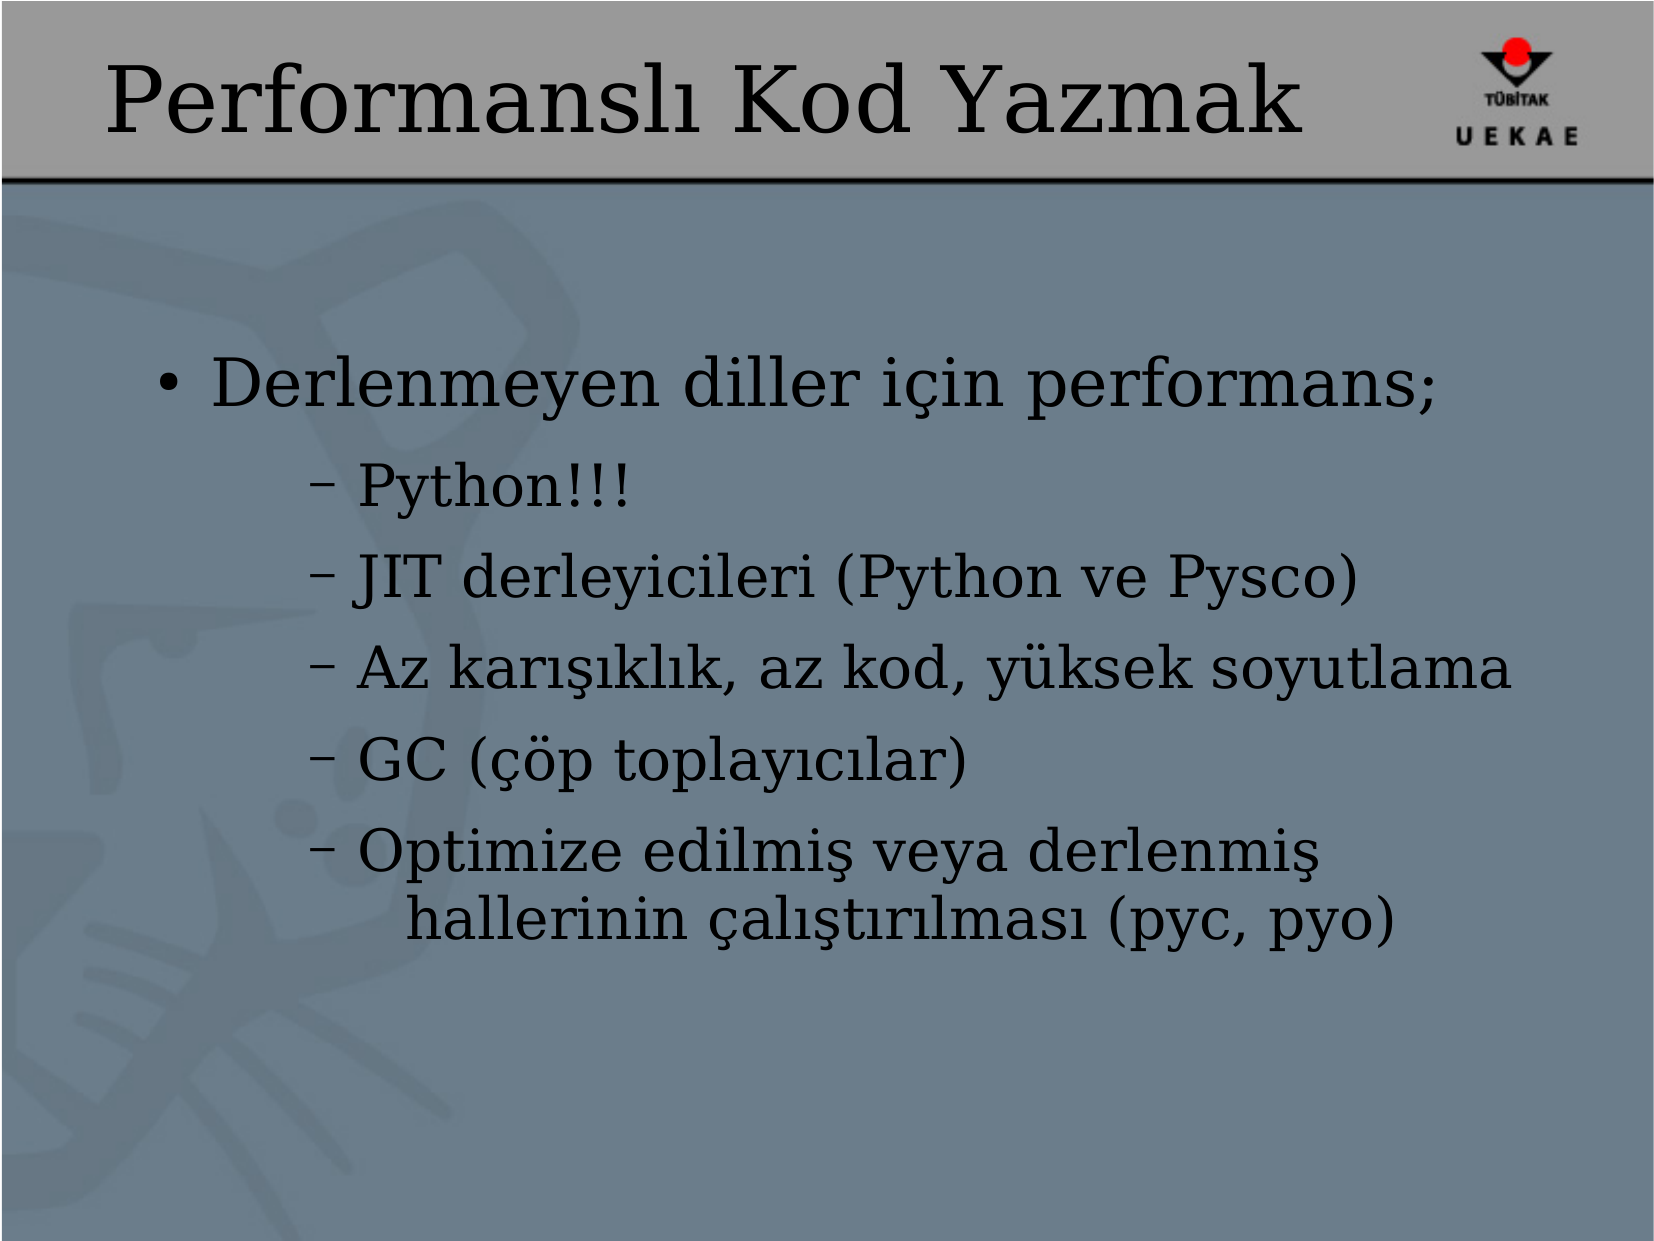

# Performanslı Kod Yazmak
Derlenmeyen diller için performans;
Python!!!
JIT derleyicileri (Python ve Pysco)
Az karışıklık, az kod, yüksek soyutlama
GC (çöp toplayıcılar)
Optimize edilmiş veya derlenmiş hallerinin çalıştırılması (pyc, pyo)